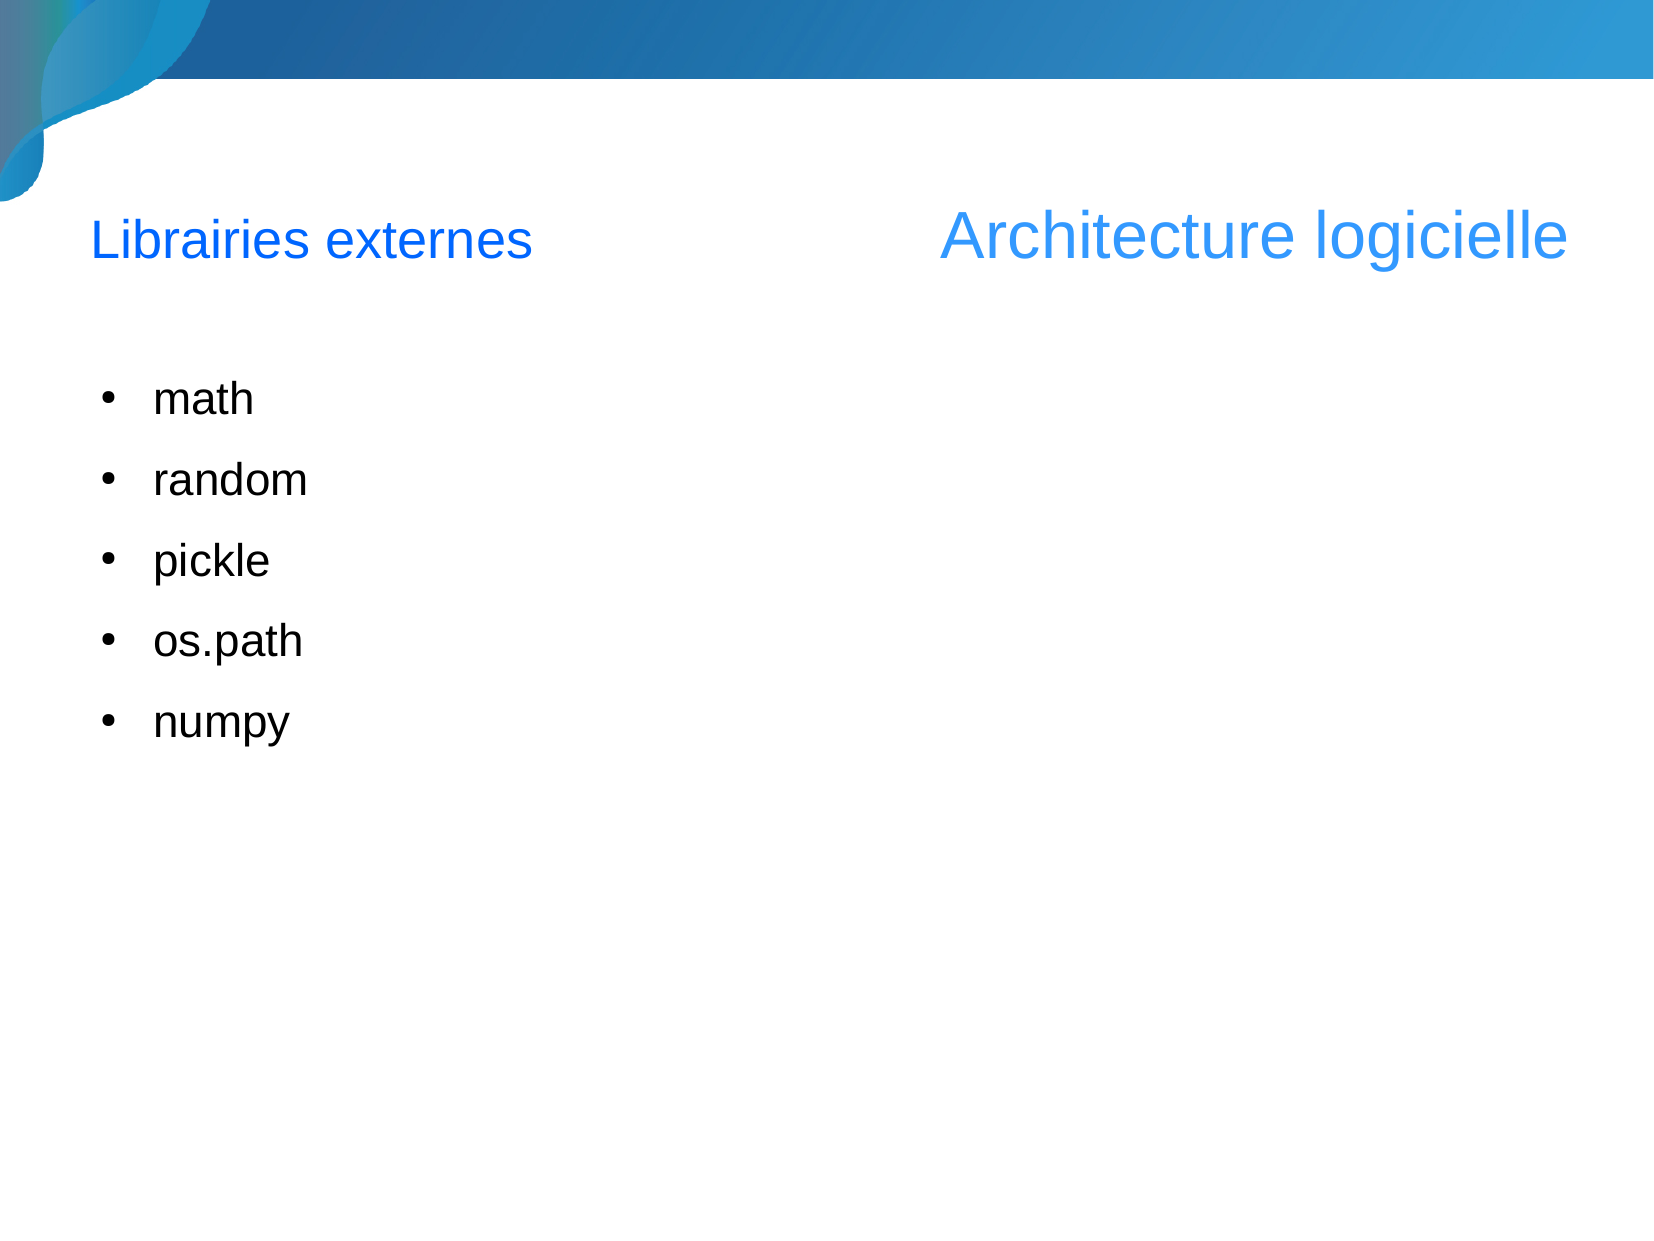

Librairies externes Architecture logicielle
# math
random
pickle
os.path
numpy